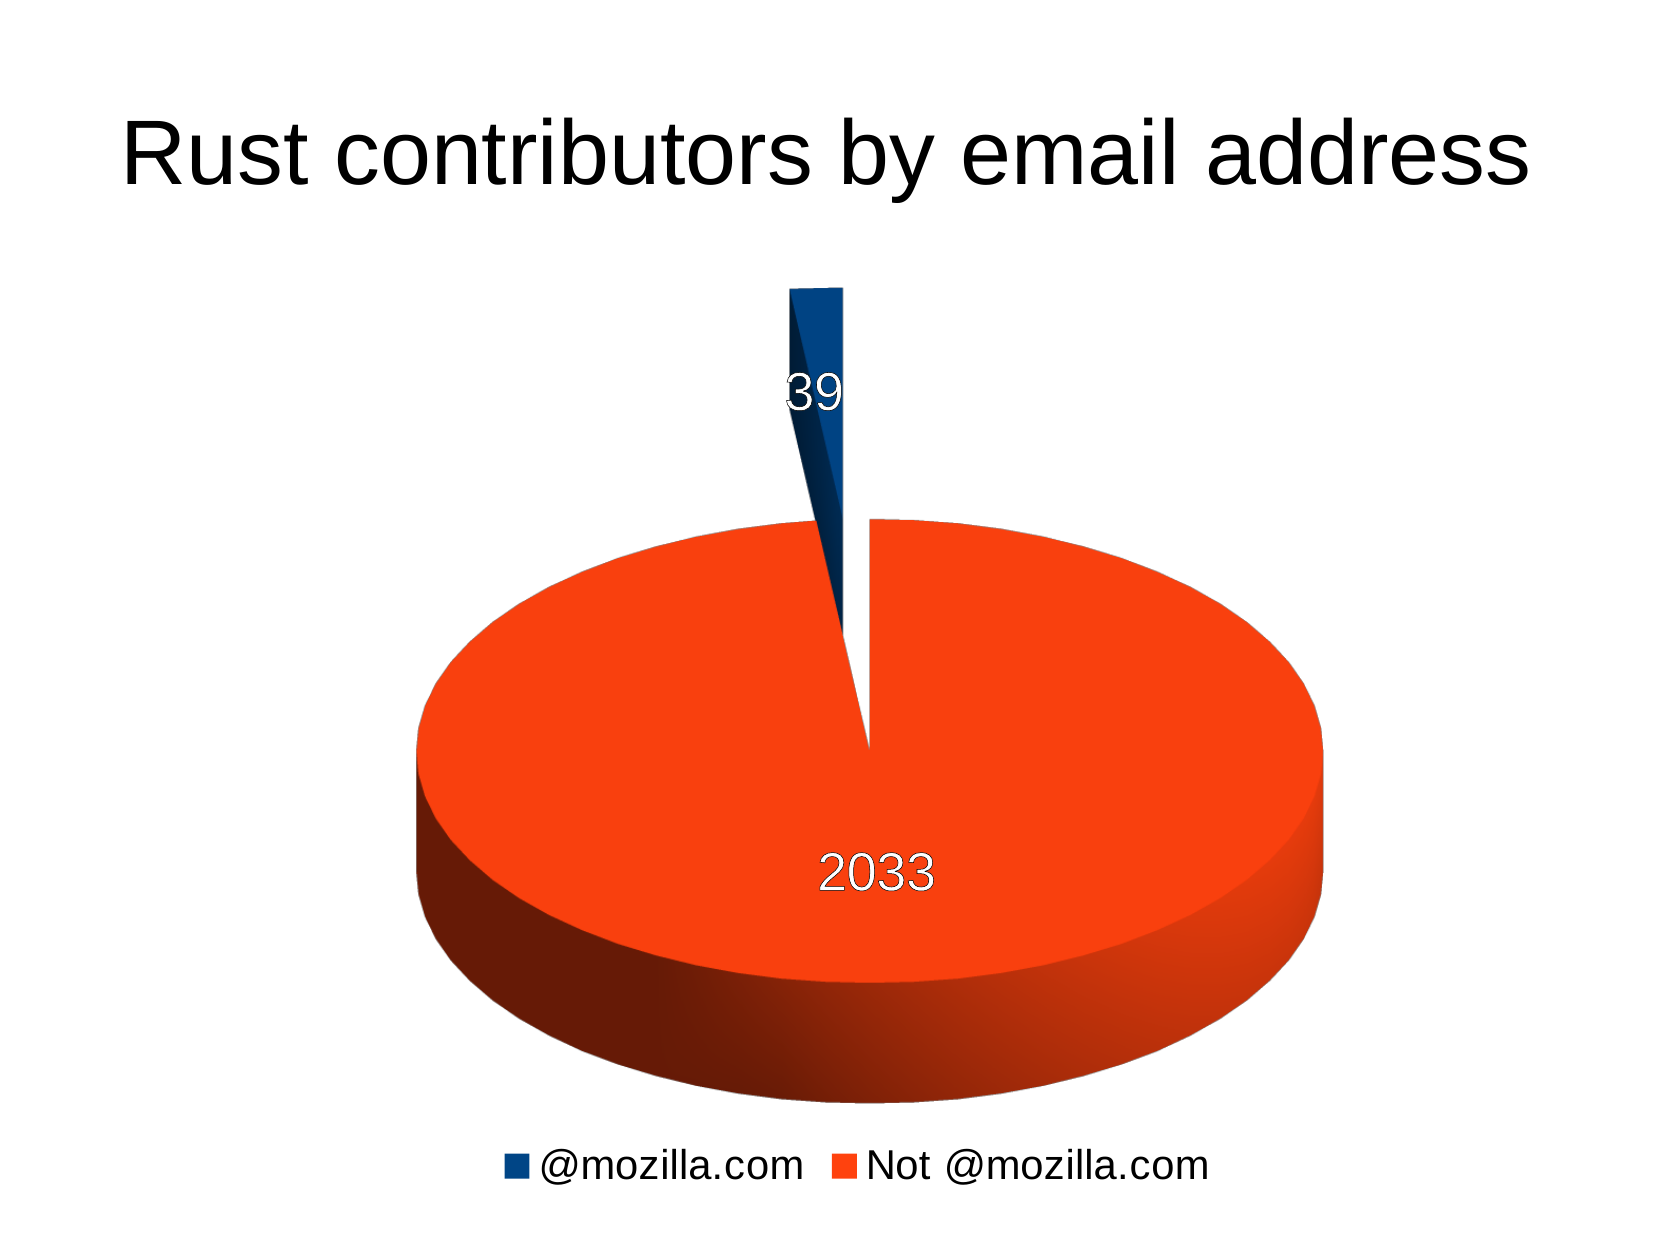

# Rust contributors by email address
[unsupported chart]